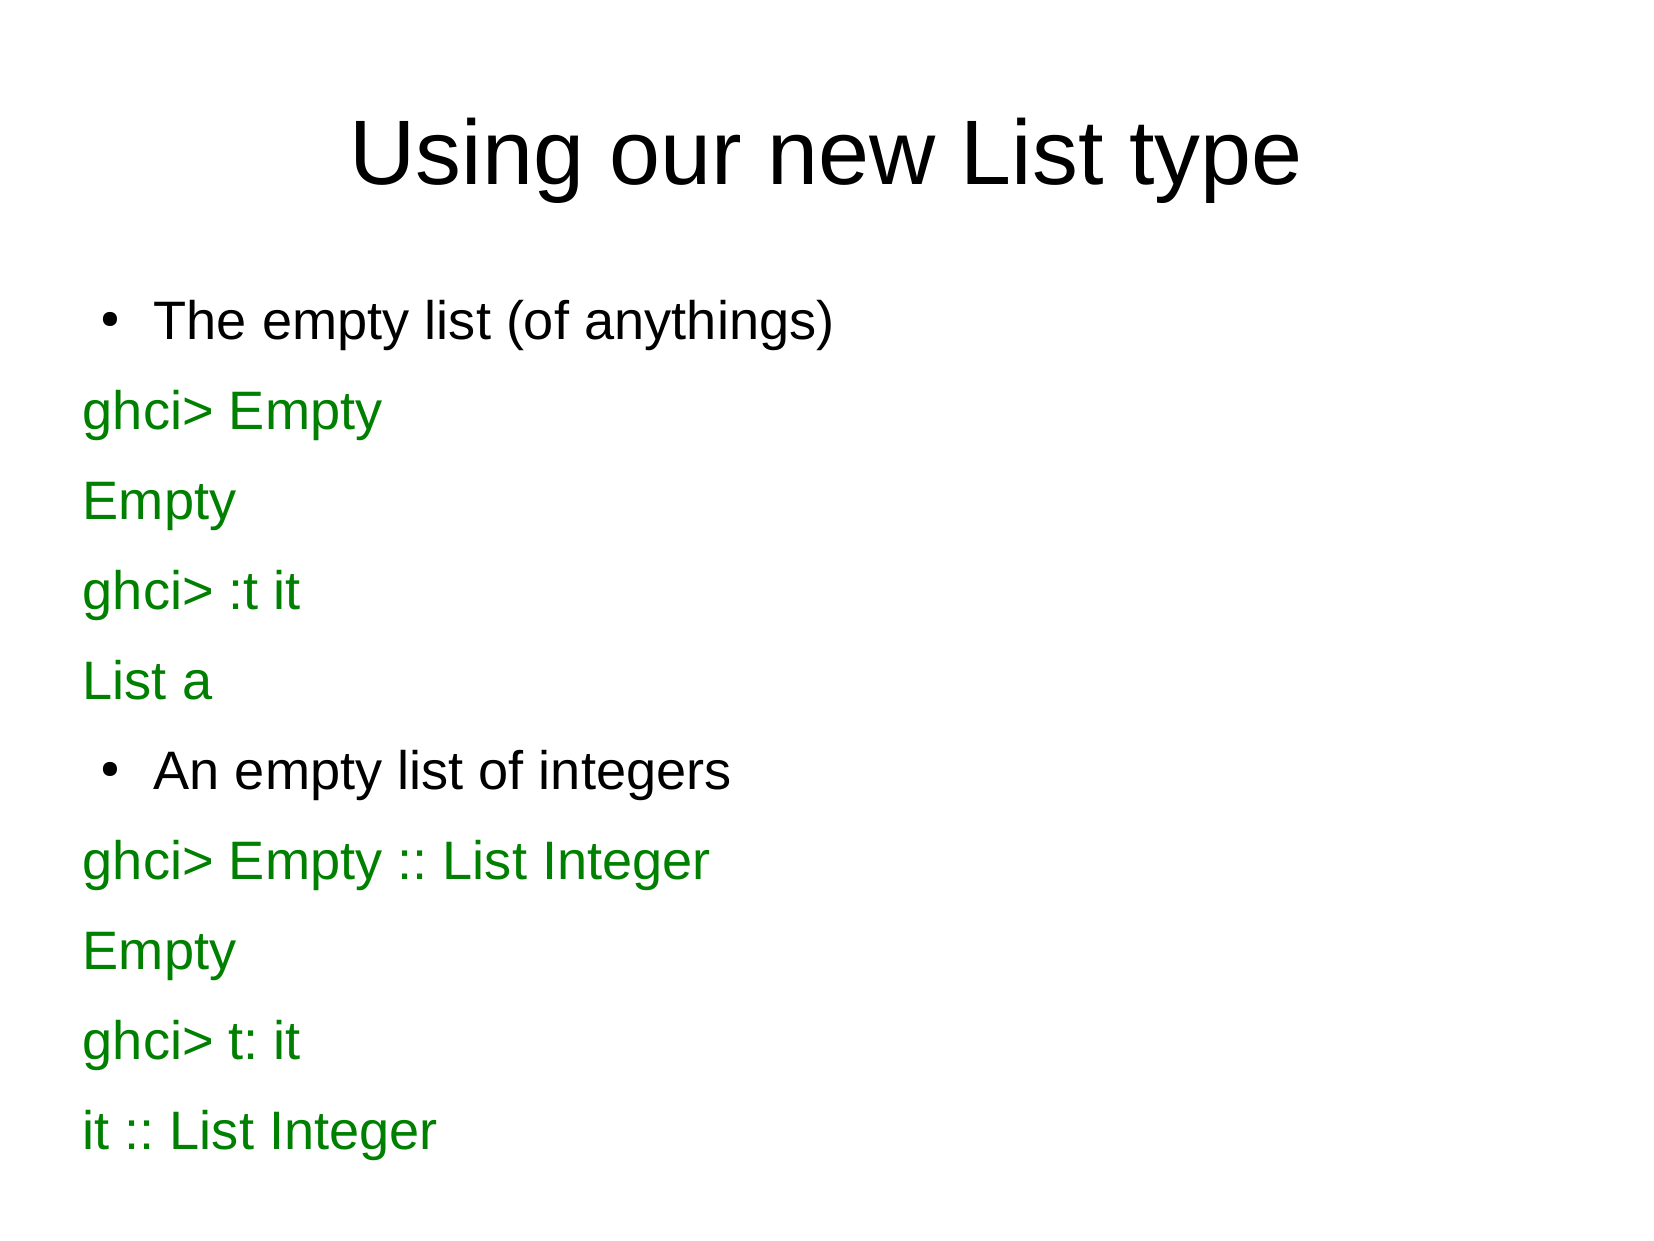

# Using our new List type
The empty list (of anythings)
ghci> Empty
Empty
ghci> :t it
List a
An empty list of integers
ghci> Empty :: List Integer
Empty
ghci> t: it
it :: List Integer